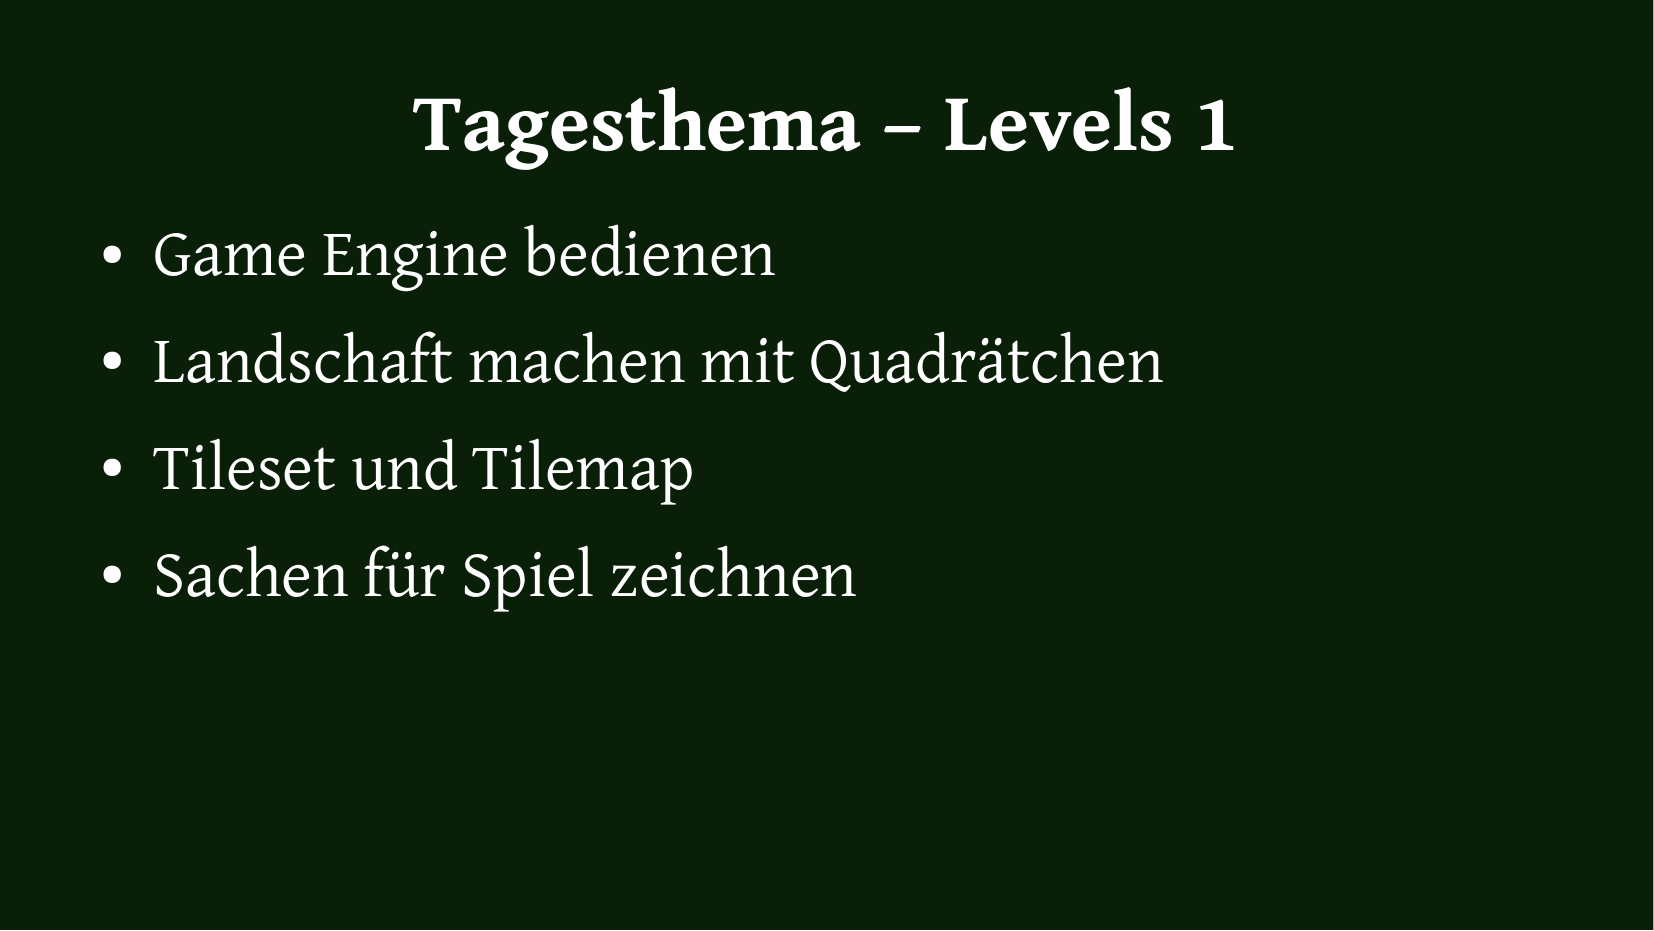

# Tagesthema – Levels 1
Game Engine bedienen
Landschaft machen mit Quadrätchen
Tileset und Tilemap
Sachen für Spiel zeichnen